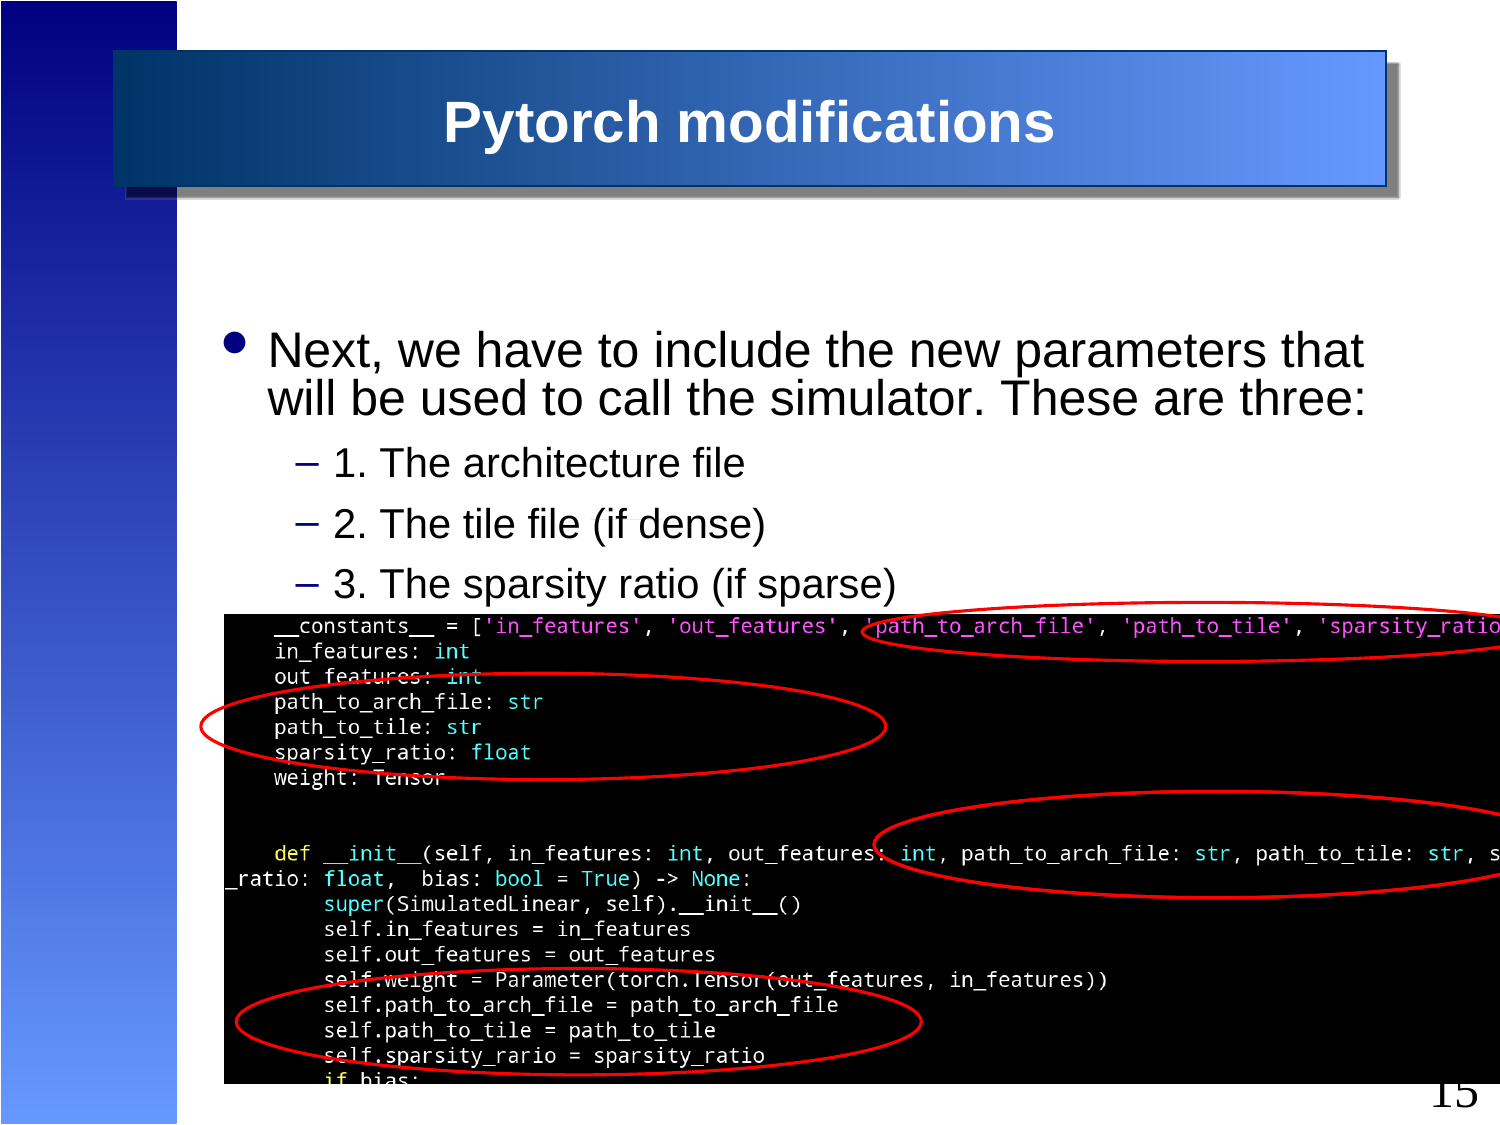

# Pytorch modifications
Next, we have to include the new parameters that will be used to call the simulator. These are three:
1. The architecture file
2. The tile file (if dense)
3. The sparsity ratio (if sparse)